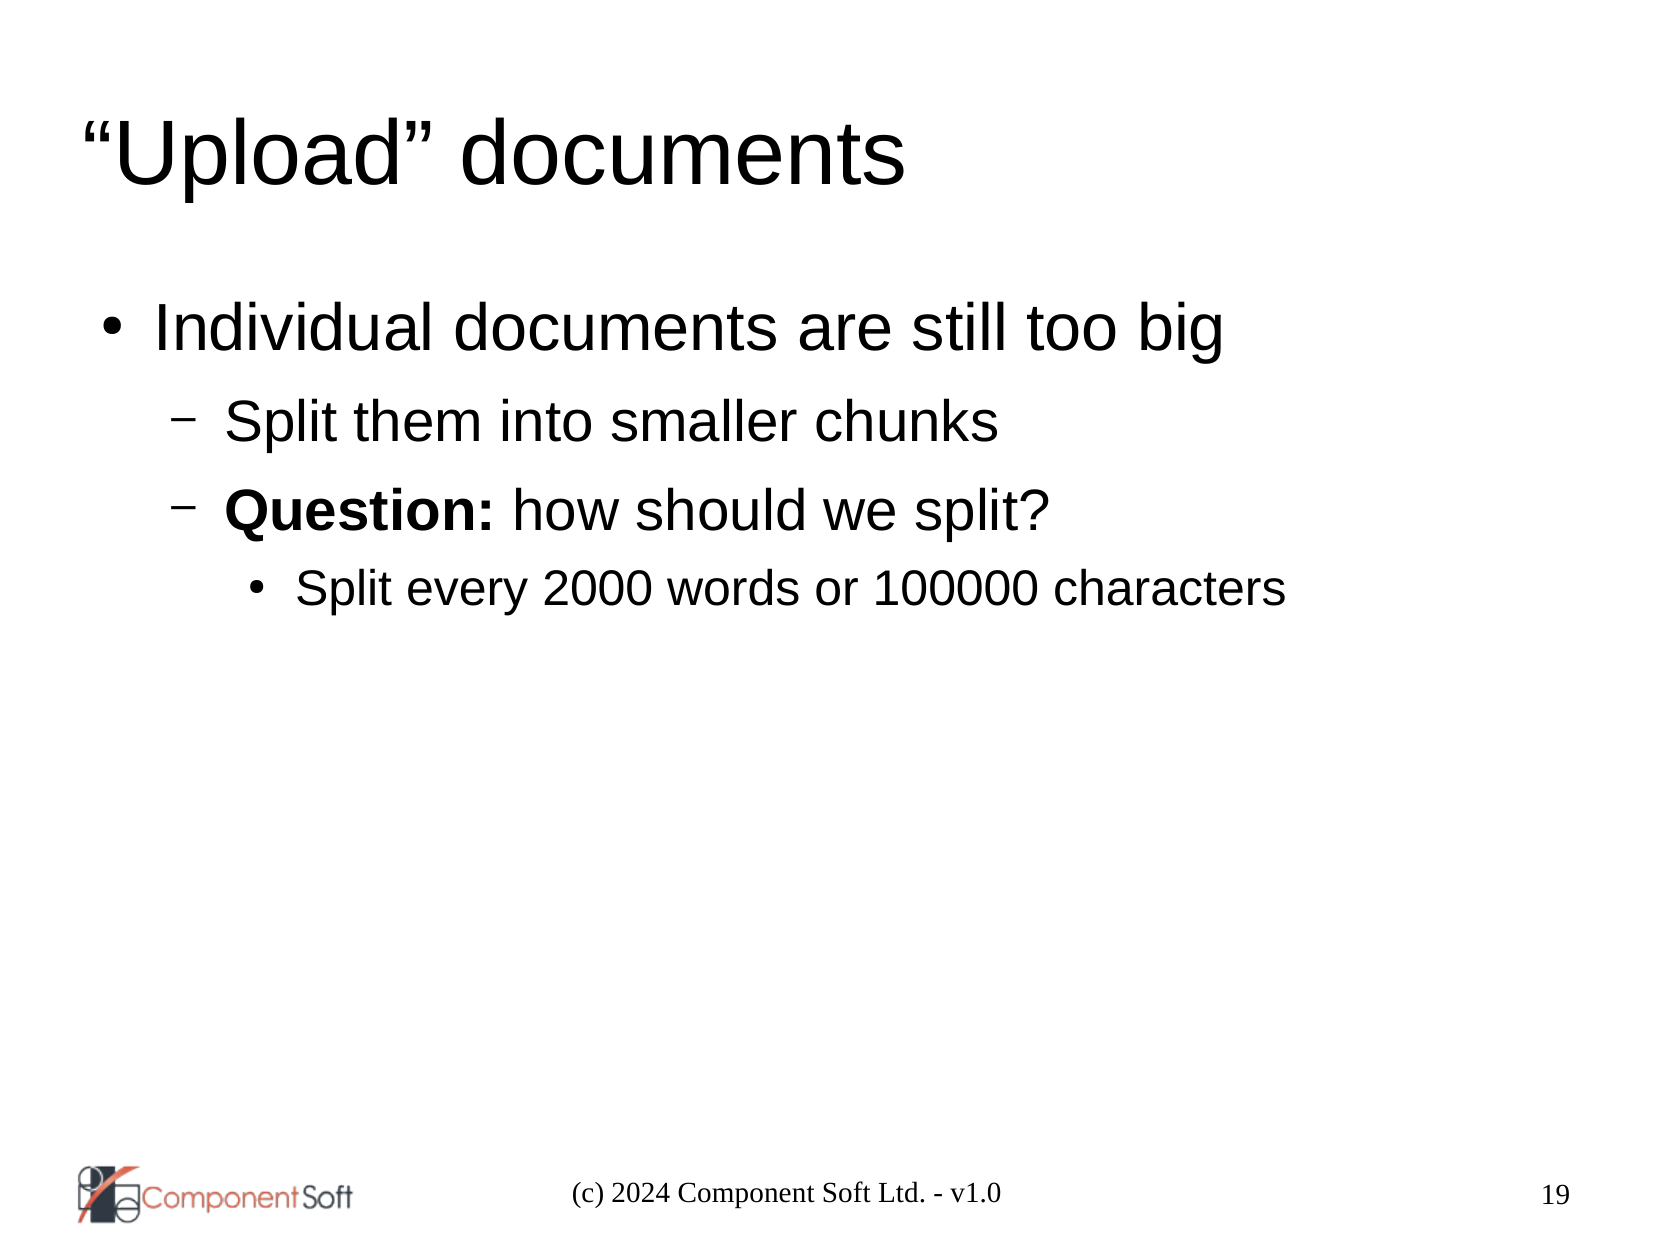

# “Upload” documents
Individual documents are still too big
Split them into smaller chunks
Question: how should we split?
Split every 2000 words or 100000 characters
(c) 2024 Component Soft Ltd. - v1.0
19